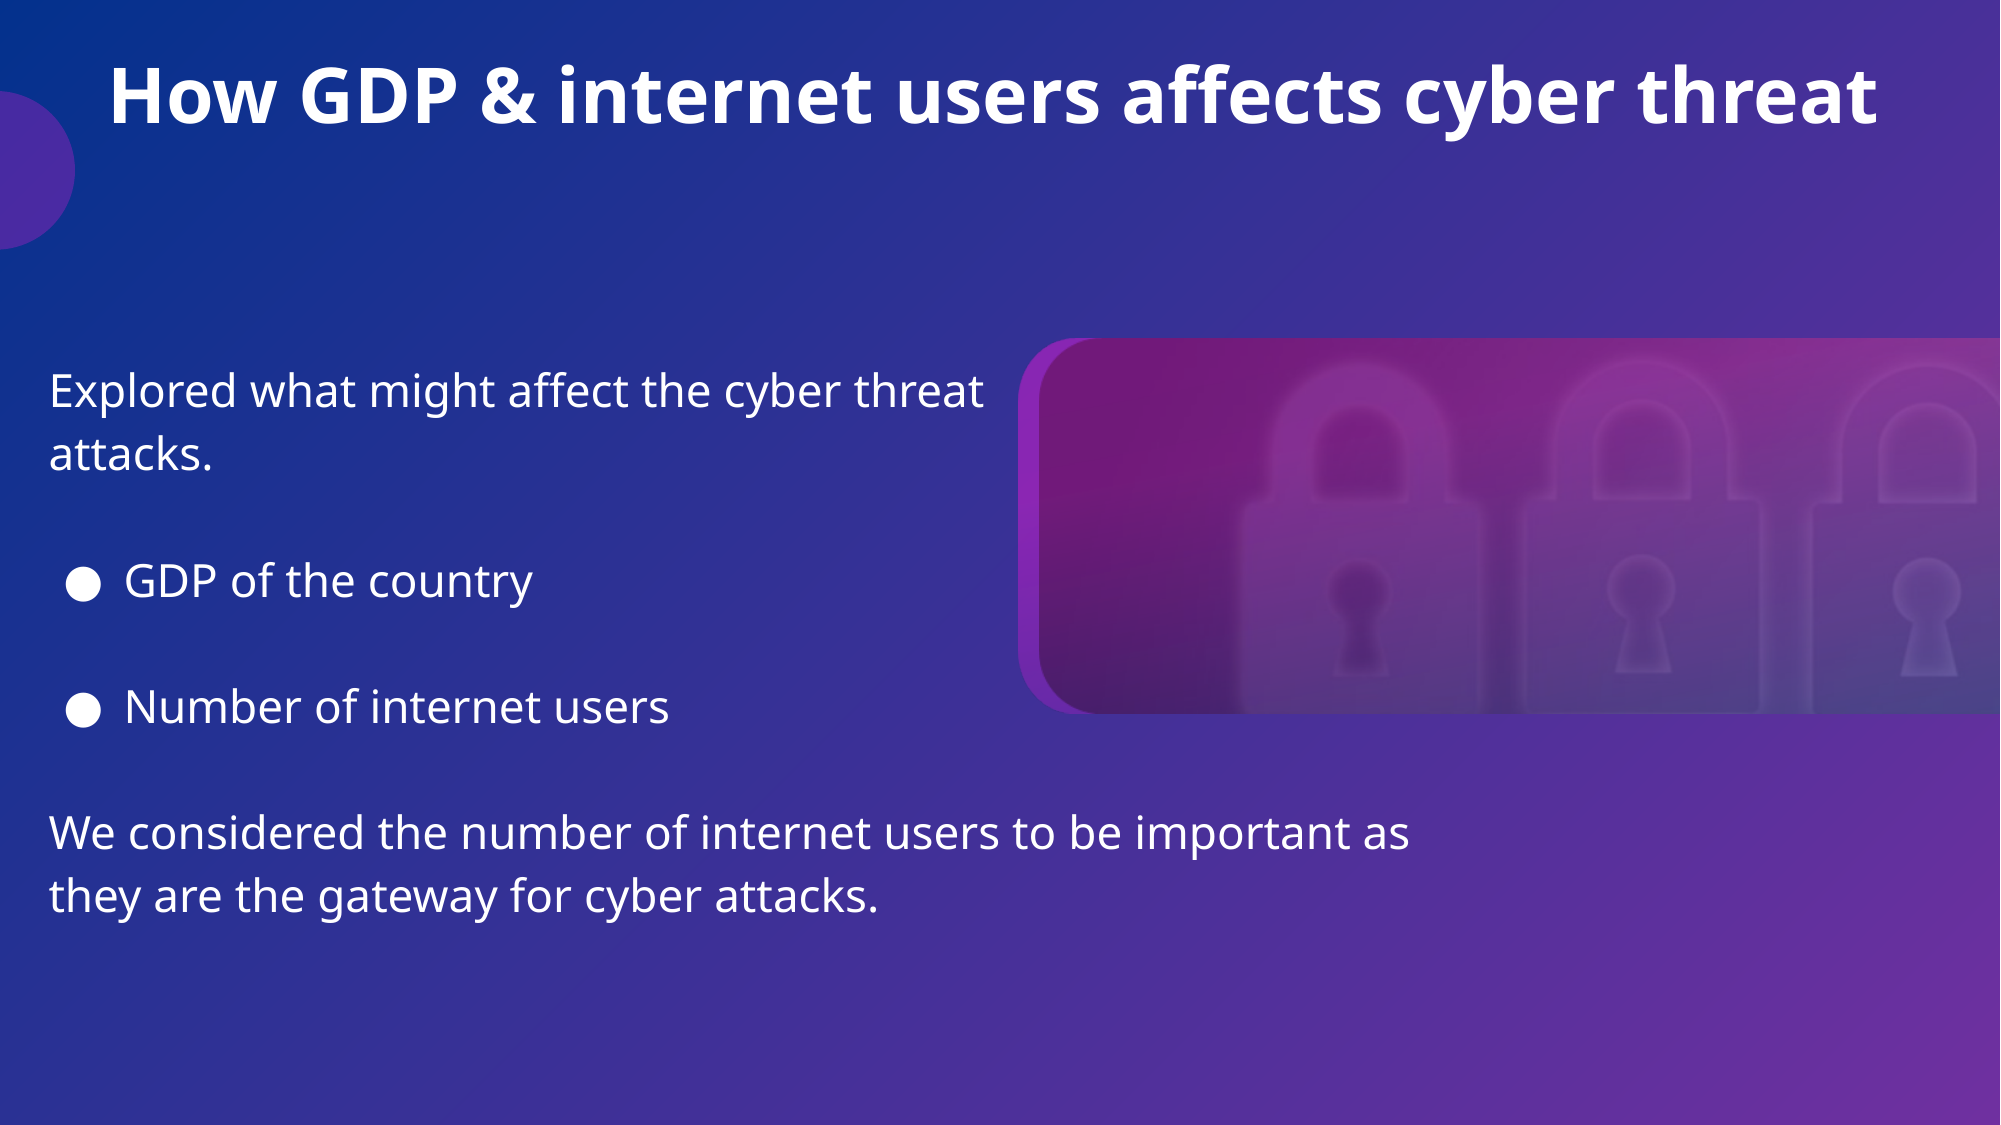

How GDP & internet users affects cyber threat
Explored what might affect the cyber threat
attacks.
GDP of the country
Number of internet users
We considered the number of internet users to be important as they are the gateway for cyber attacks.